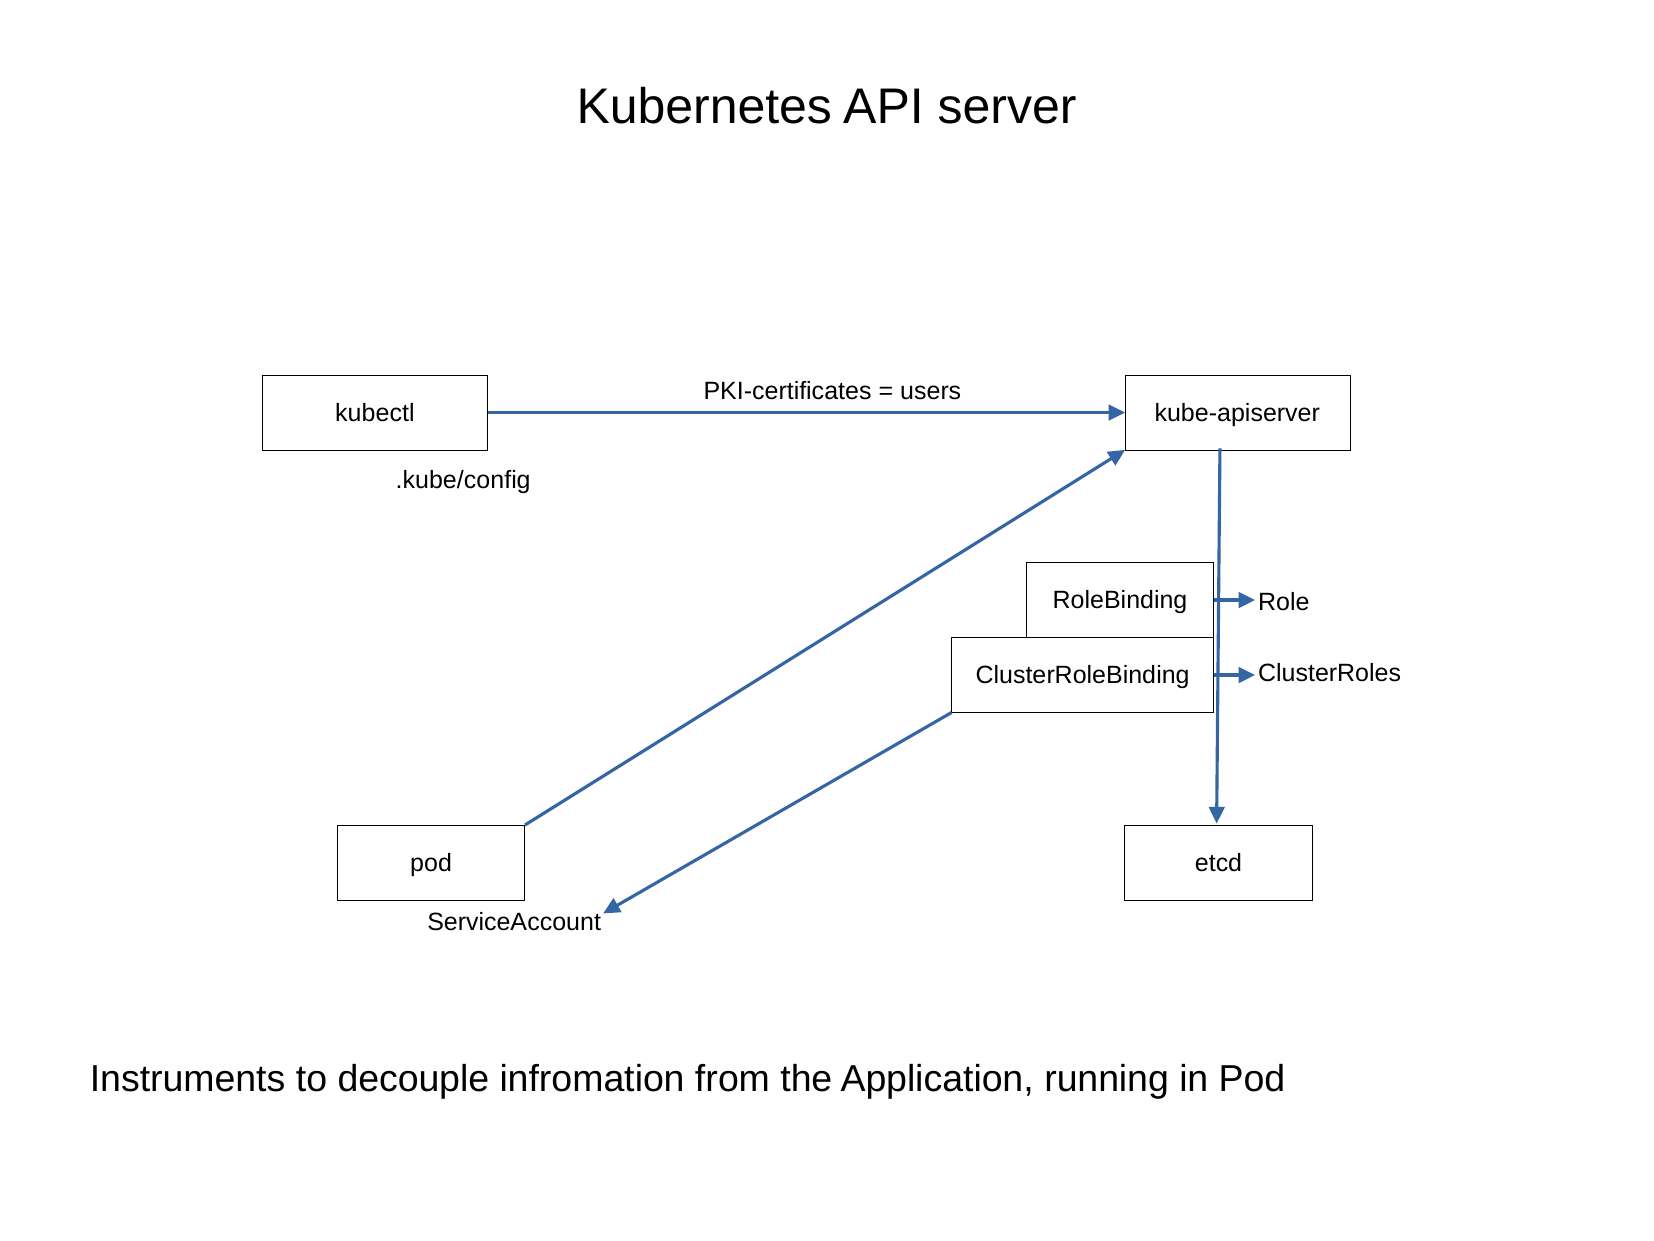

# Kubernetes API server
PKI-certificates = users
kubectl
kube-apiserver
.kube/config
RoleBinding
Role
ClusterRoleBinding
ClusterRoles
pod
etcd
ServiceAccount
Instruments to decouple infromation from the Application, running in Pod